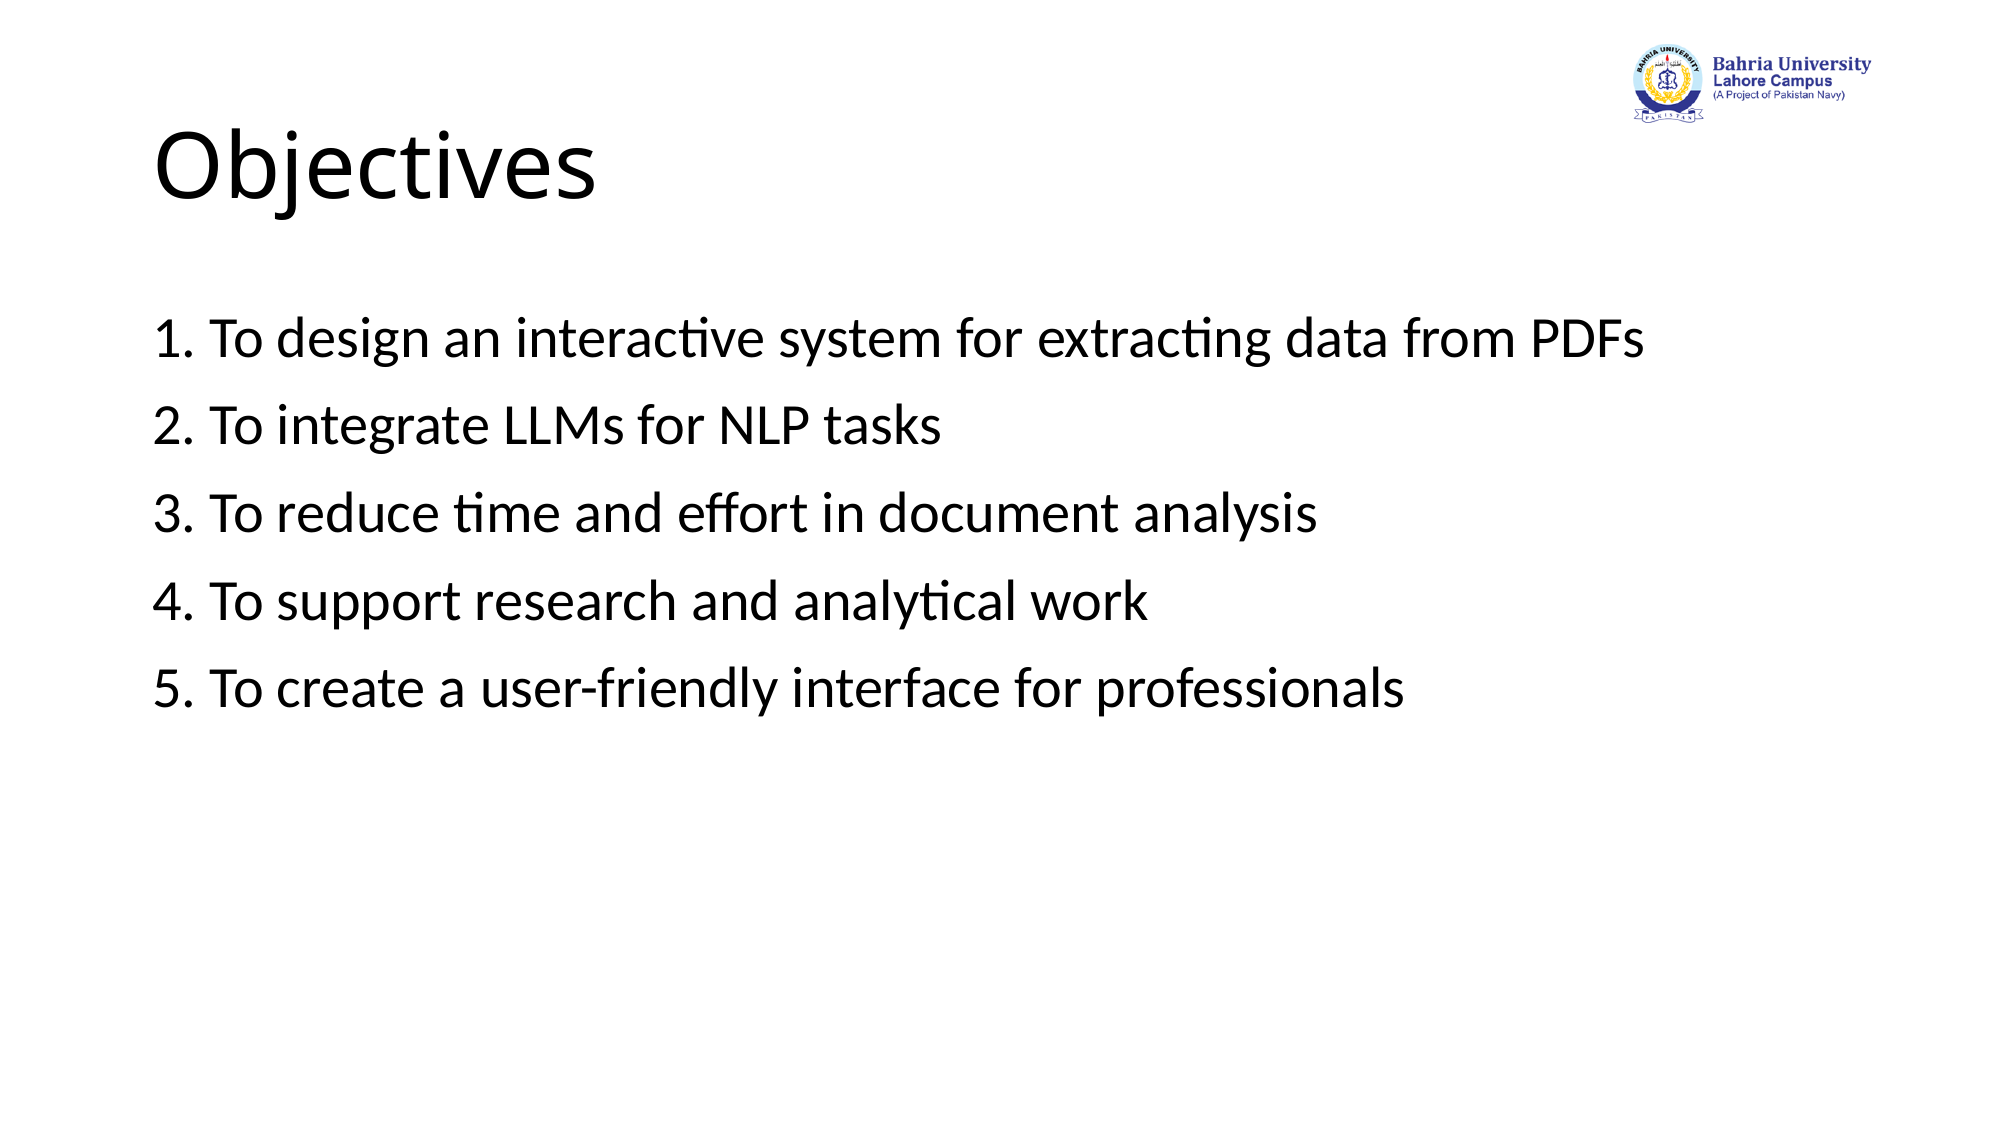

# Objectives
1. To design an interactive system for extracting data from PDFs
2. To integrate LLMs for NLP tasks
3. To reduce time and effort in document analysis
4. To support research and analytical work
5. To create a user-friendly interface for professionals